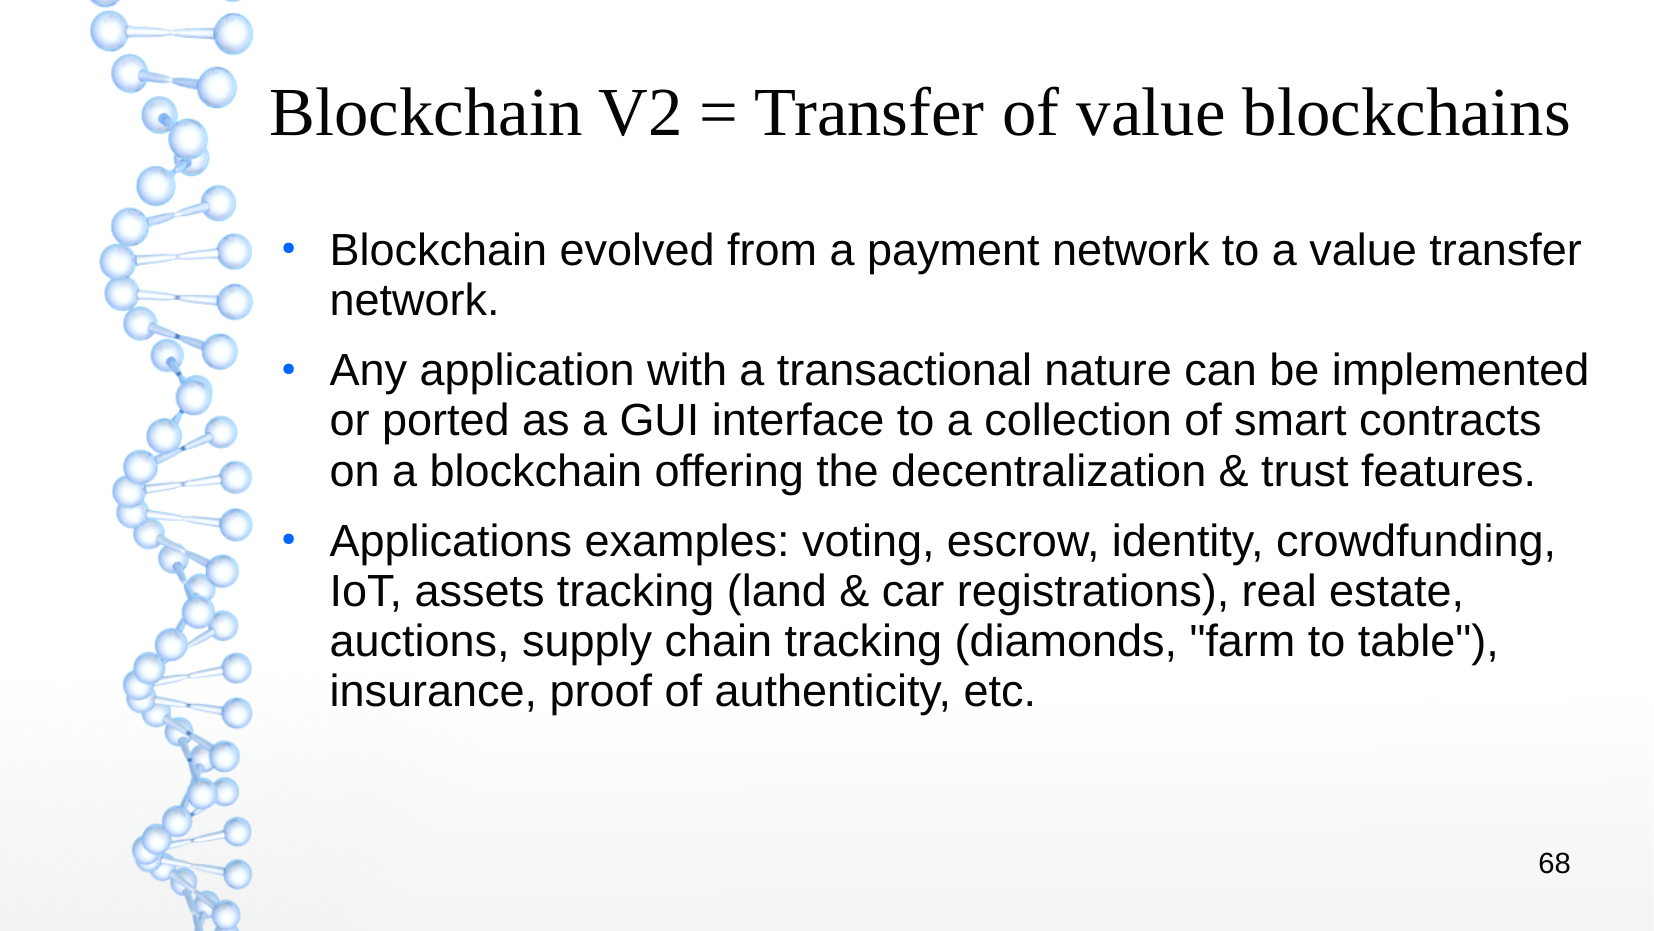

# Blockchain V2 = Transfer of value blockchains
Blockchain evolved from a payment network to a value transfer network.
Any application with a transactional nature can be implemented or ported as a GUI interface to a collection of smart contracts on a blockchain offering the decentralization & trust features.
Applications examples: voting, escrow, identity, crowdfunding, IoT, assets tracking (land & car registrations), real estate, auctions, supply chain tracking (diamonds, "farm to table"), insurance, proof of authenticity, etc.
68